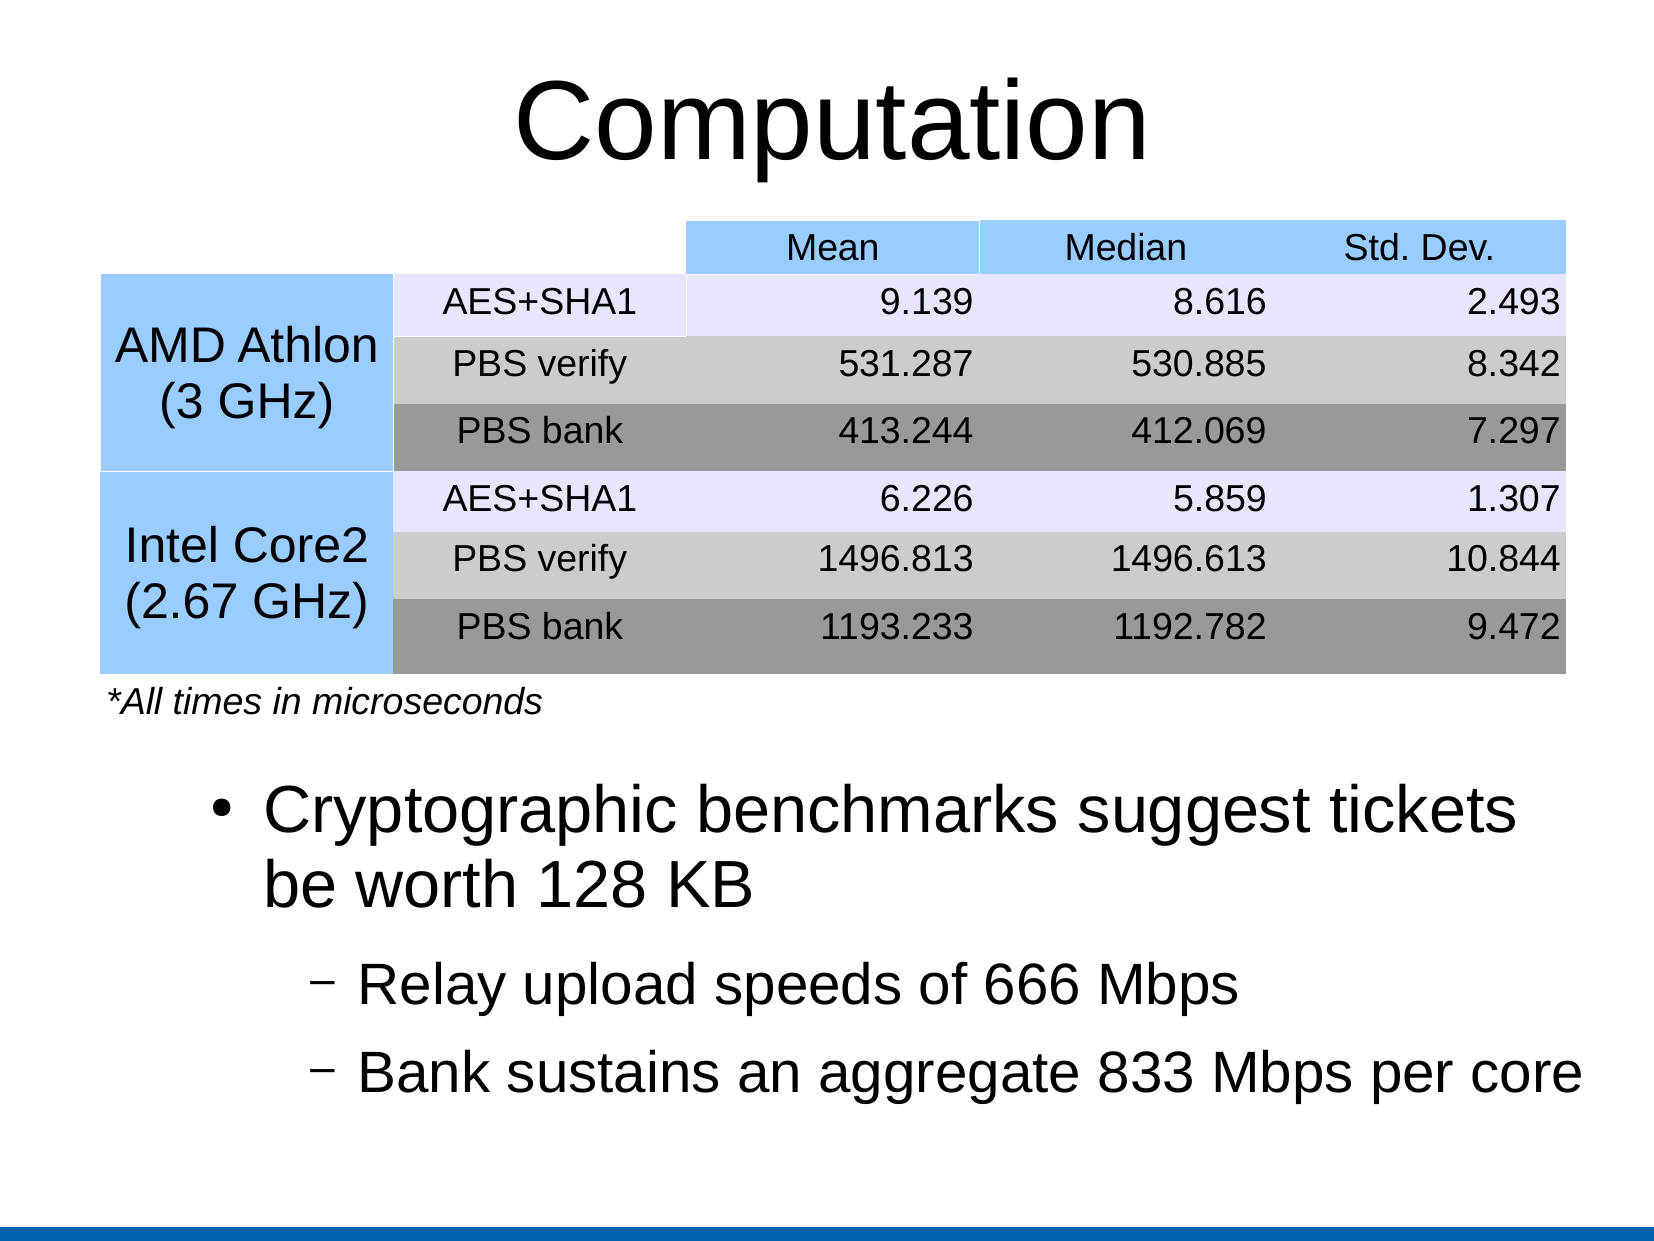

# Computation
| | | Mean | Median | Std. Dev. |
| --- | --- | --- | --- | --- |
| AMD Athlon (3 GHz) | AES+SHA1 | 9.139 | 8.616 | 2.493 |
| | PBS verify | 531.287 | 530.885 | 8.342 |
| | PBS bank | 413.244 | 412.069 | 7.297 |
| Intel Core2 (2.67 GHz) | AES+SHA1 | 6.226 | 5.859 | 1.307 |
| | PBS verify | 1496.813 | 1496.613 | 10.844 |
| | PBS bank | 1193.233 | 1192.782 | 9.472 |
| \*All times in microseconds | | | | |
Cryptographic benchmarks suggest tickets be worth 128 KB
Relay upload speeds of 666 Mbps
Bank sustains an aggregate 833 Mbps per core